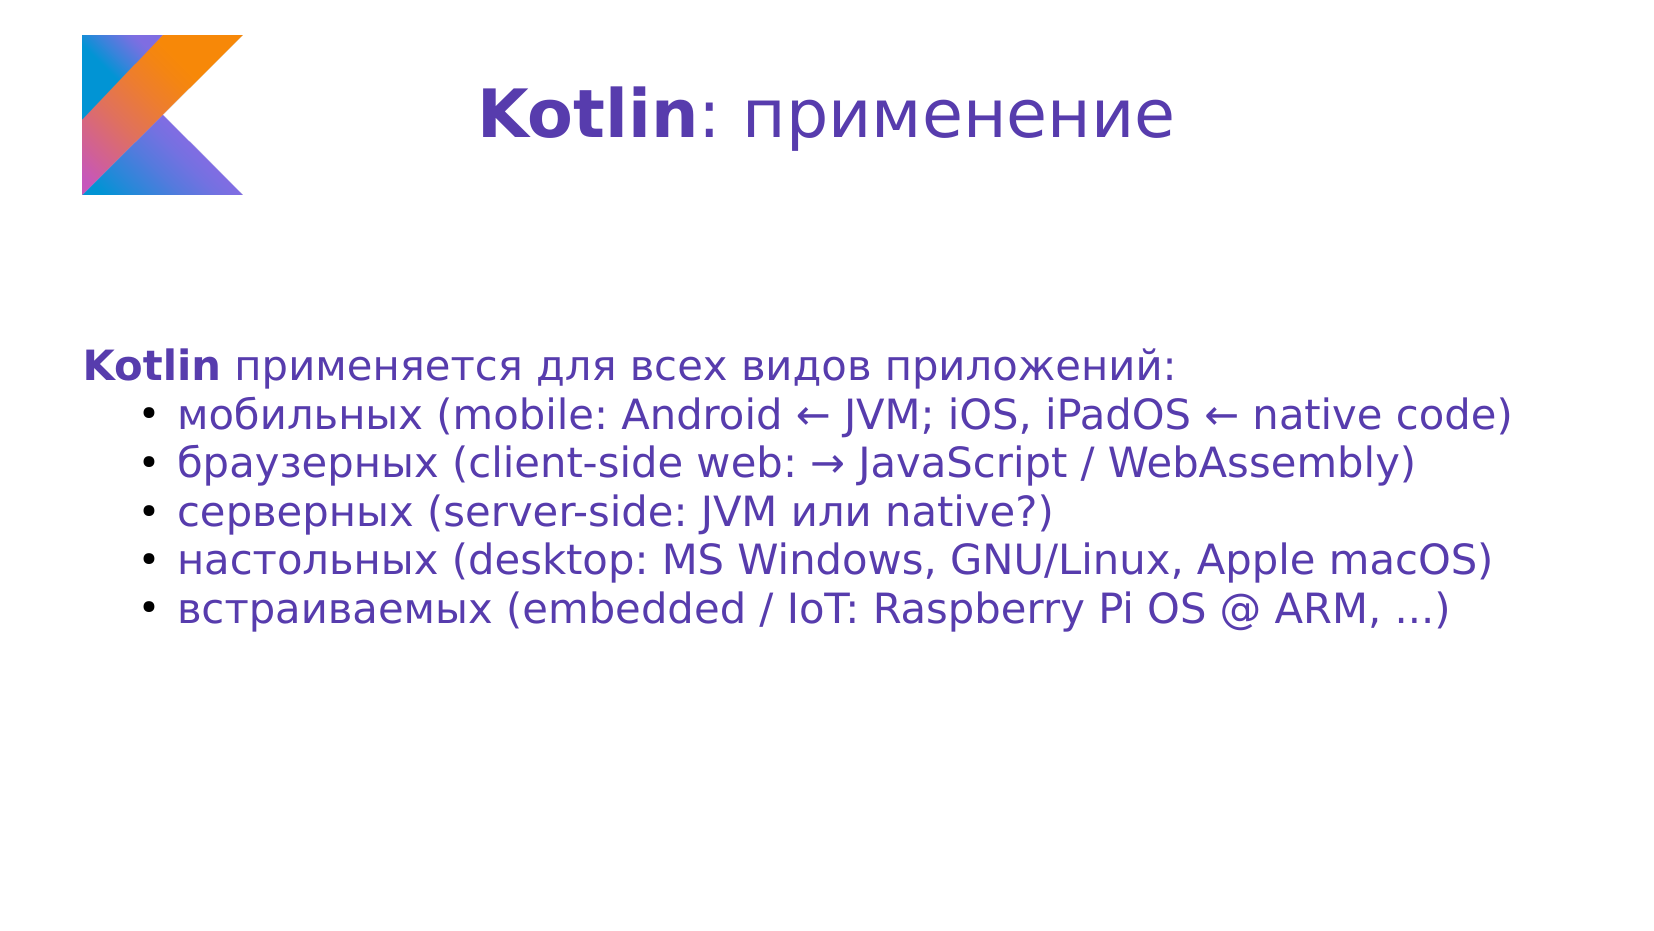

# Kotlin: применение
Kotlin применяется для всех видов приложений:
мобильных (mobile: Android ← JVM; iOS, iPadOS ← native code)
браузерных (client-side web: → JavaScript / WebAssembly)
серверных (server-side: JVM или native?)
настольных (desktop: MS Windows, GNU/Linux, Apple macOS)
встраиваемых (embedded / IoT: Raspberry Pi OS @ ARM, ...)